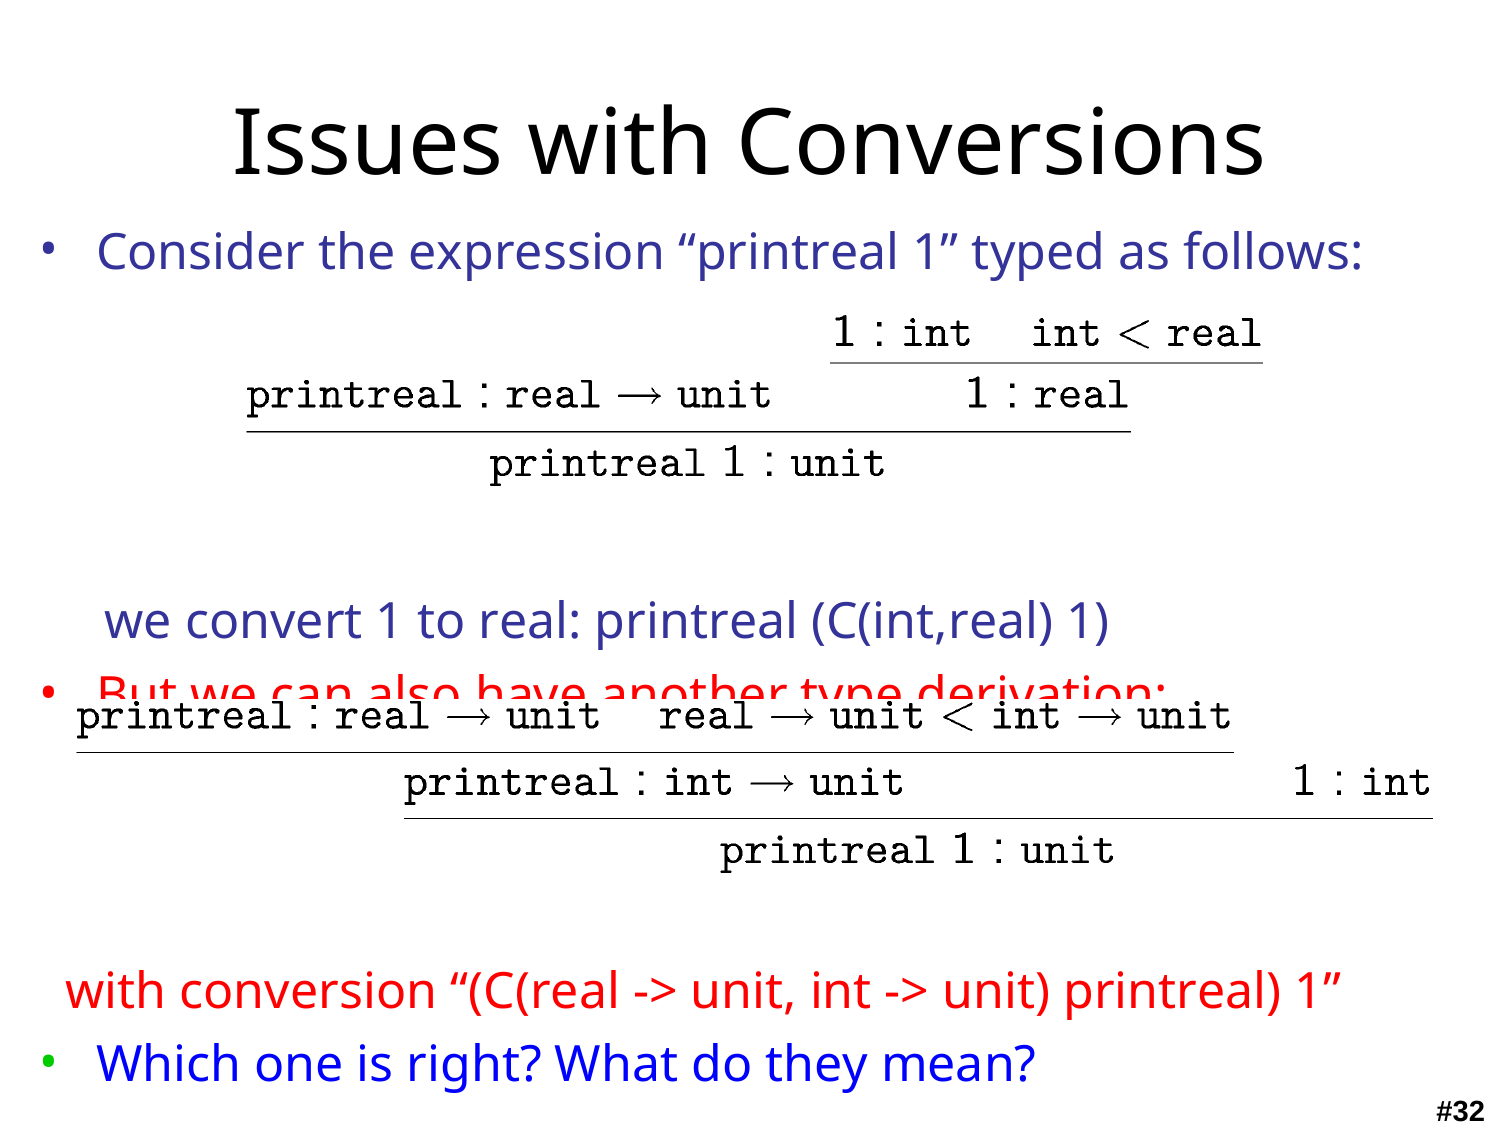

# Issues with Conversions
Consider the expression “printreal 1” typed as follows:
 we convert 1 to real: printreal (C(int,real) 1)
But we can also have another type derivation:
 with conversion “(C(real -> unit, int -> unit) printreal) 1”
Which one is right? What do they mean?
32